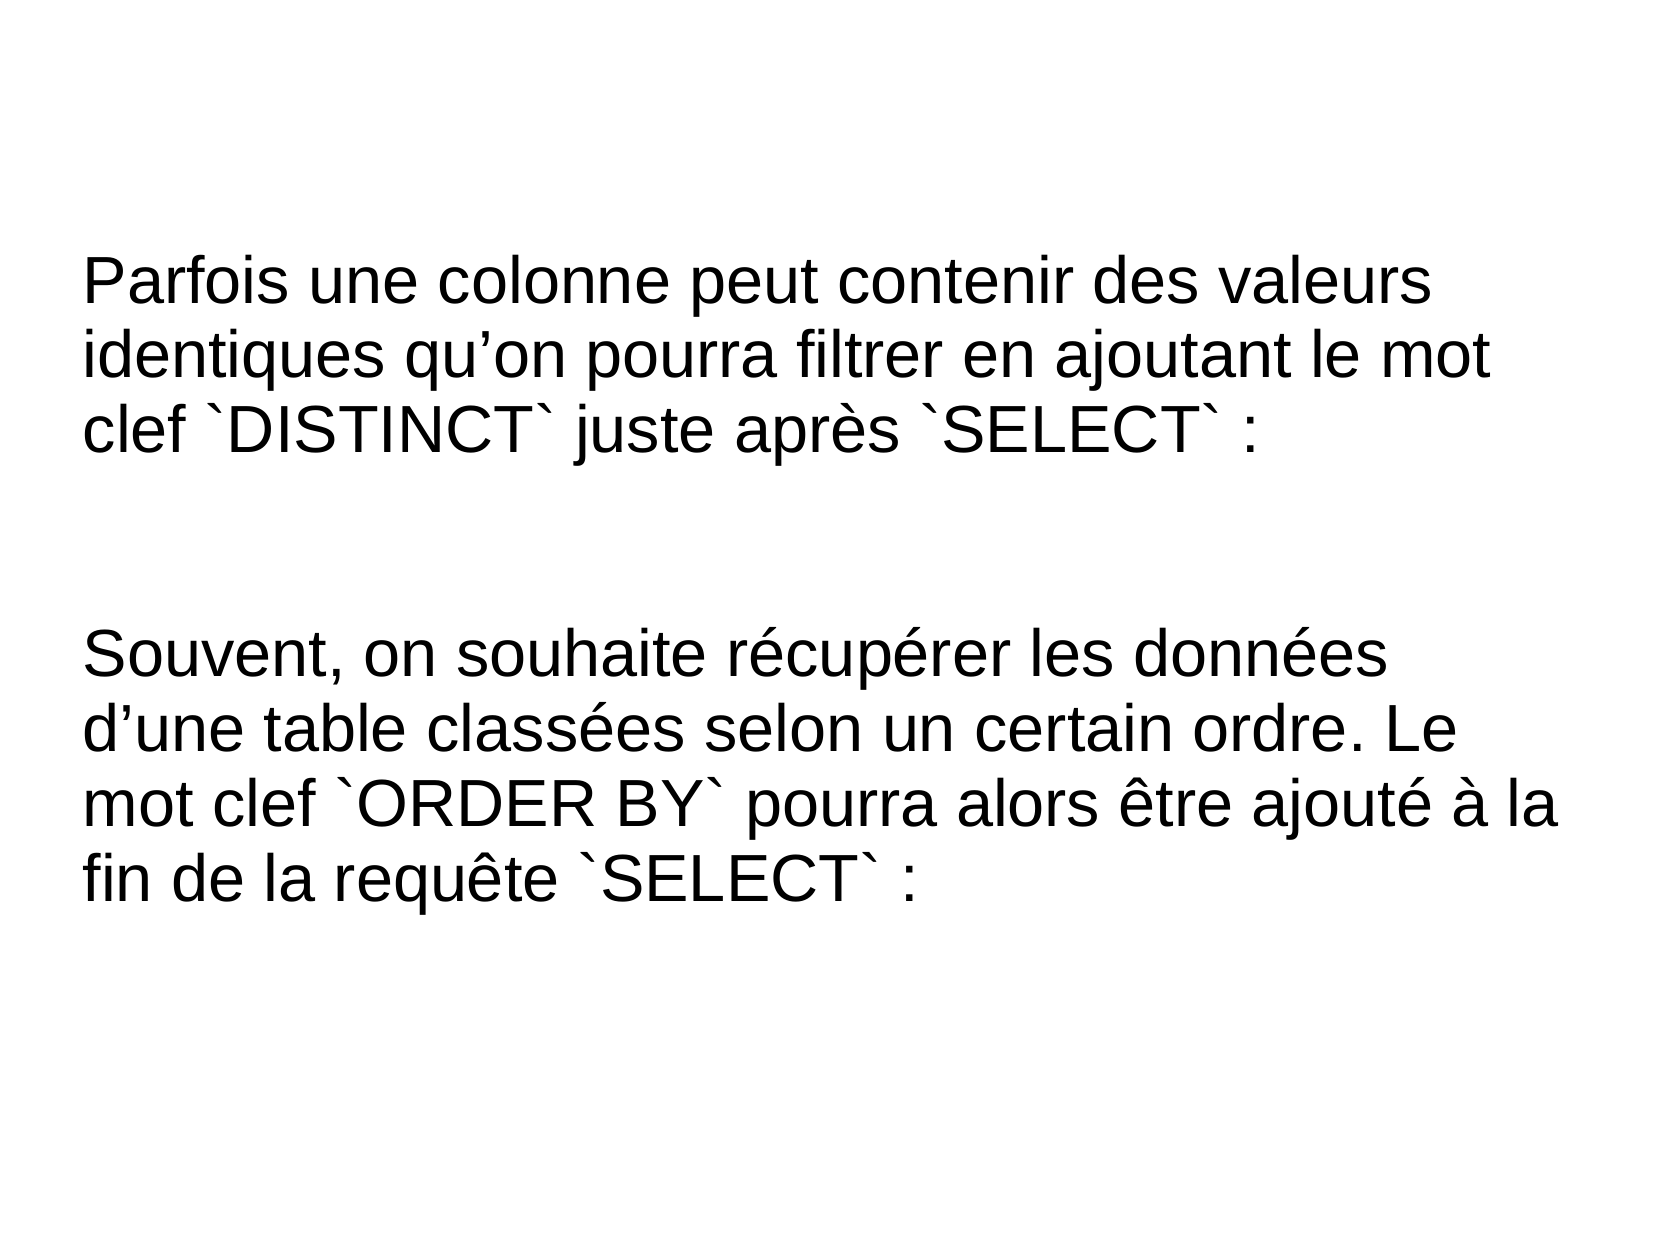

# Parfois une colonne peut contenir des valeurs identiques qu’on pourra filtrer en ajoutant le mot clef `DISTINCT` juste après `SELECT` :
Souvent, on souhaite récupérer les données d’une table classées selon un certain ordre. Le mot clef `ORDER BY` pourra alors être ajouté à la fin de la requête `SELECT` :